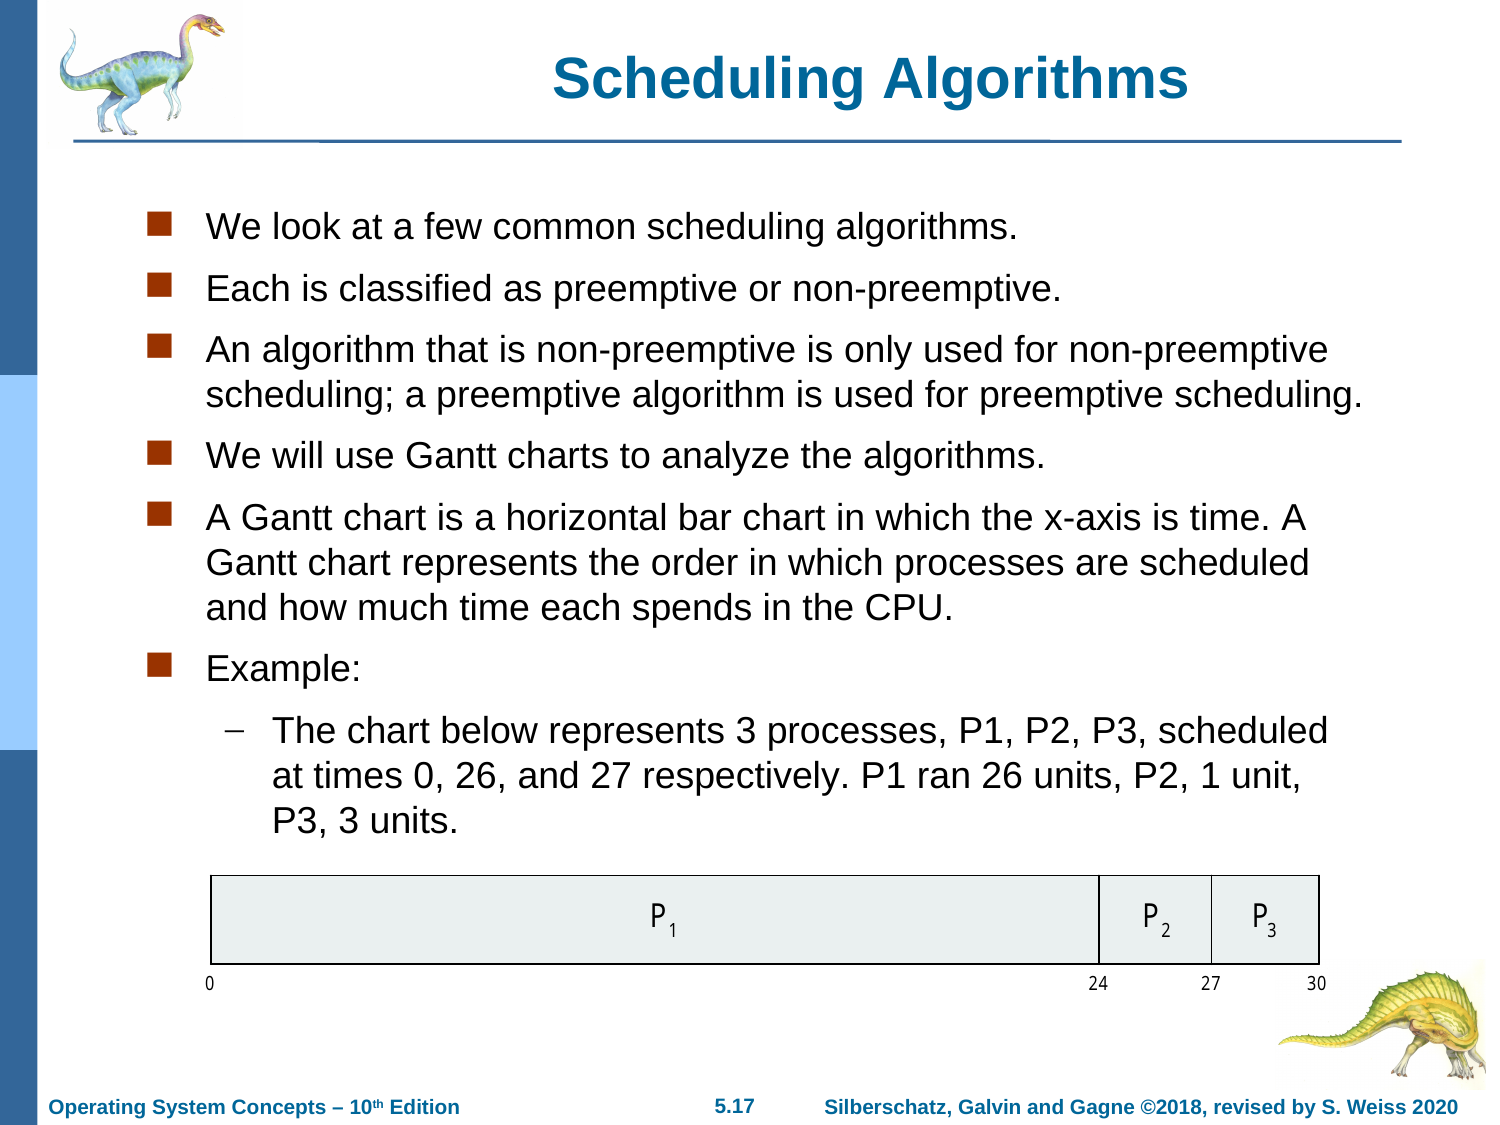

Scheduling Algorithms
We look at a few common scheduling algorithms.
Each is classified as preemptive or non-preemptive.
An algorithm that is non-preemptive is only used for non-preemptive scheduling; a preemptive algorithm is used for preemptive scheduling.
We will use Gantt charts to analyze the algorithms.
A Gantt chart is a horizontal bar chart in which the x-axis is time. A Gantt chart represents the order in which processes are scheduled and how much time each spends in the CPU.
Example:
The chart below represents 3 processes, P1, P2, P3, scheduled at times 0, 26, and 27 respectively. P1 ran 26 units, P2, 1 unit, P3, 3 units.